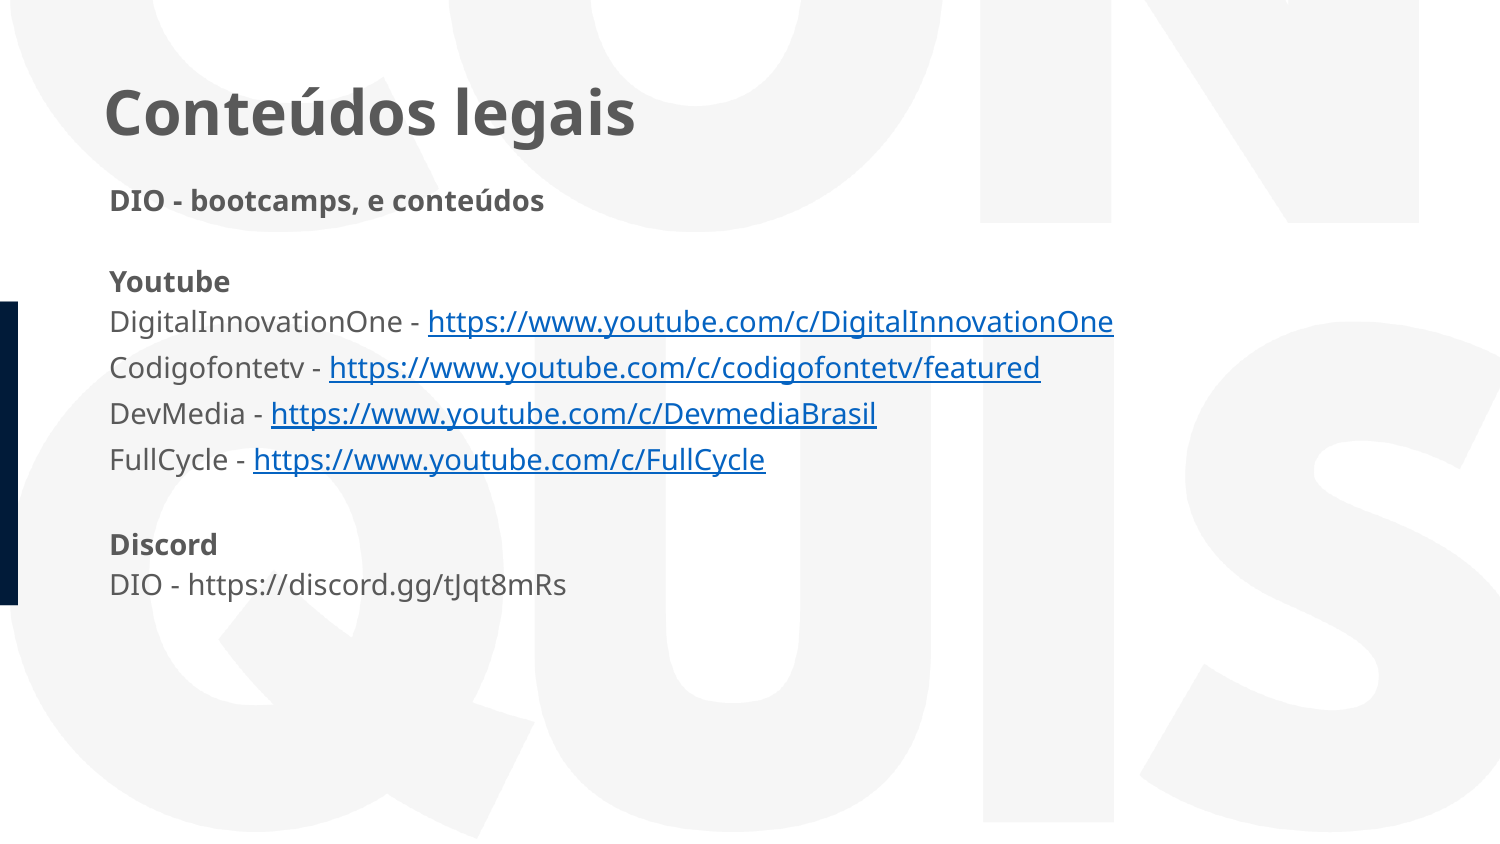

Conteúdos legais
# DIO - bootcamps, e conteúdos
Youtube
DigitalInnovationOne - https://www.youtube.com/c/DigitalInnovationOne
Codigofontetv - https://www.youtube.com/c/codigofontetv/featured
DevMedia - https://www.youtube.com/c/DevmediaBrasil
FullCycle - https://www.youtube.com/c/FullCycle
Discord
DIO - https://discord.gg/tJqt8mRs